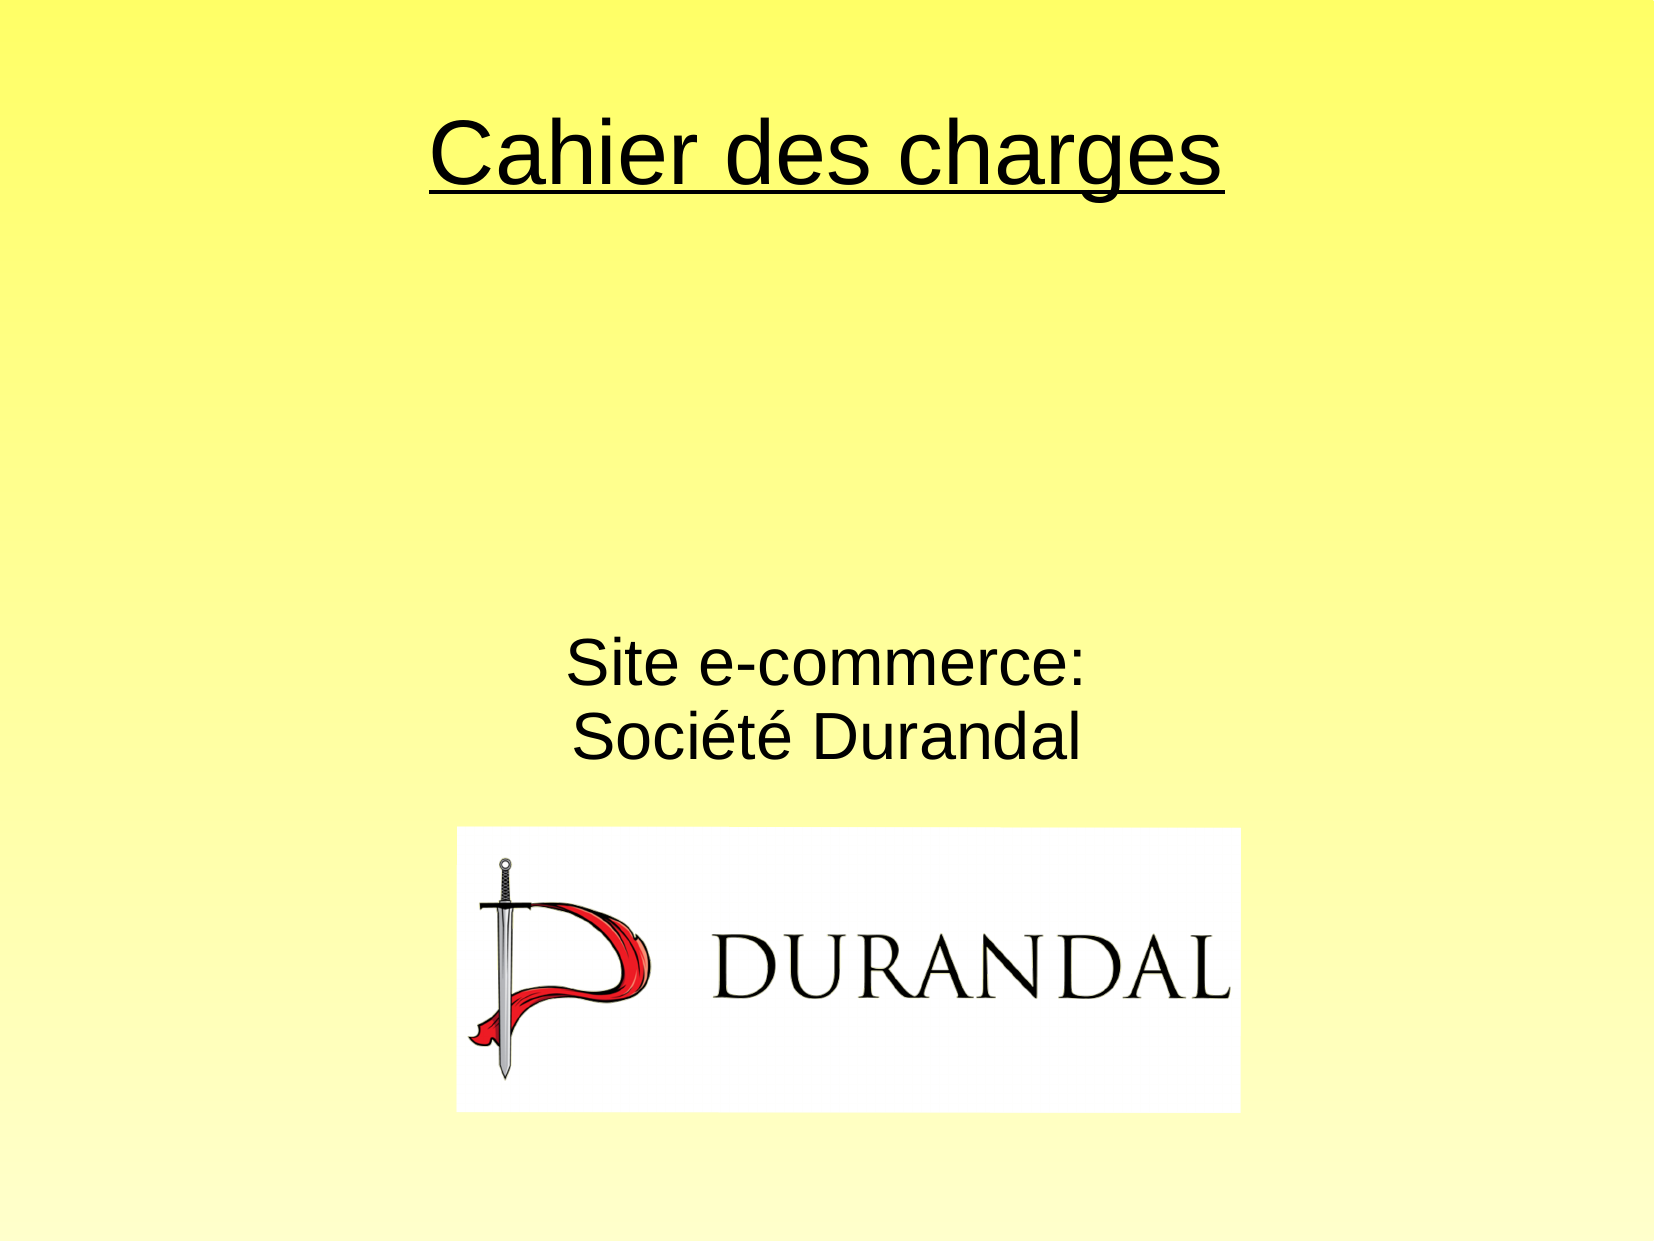

# Cahier des charges
Site e-commerce:
Société Durandal